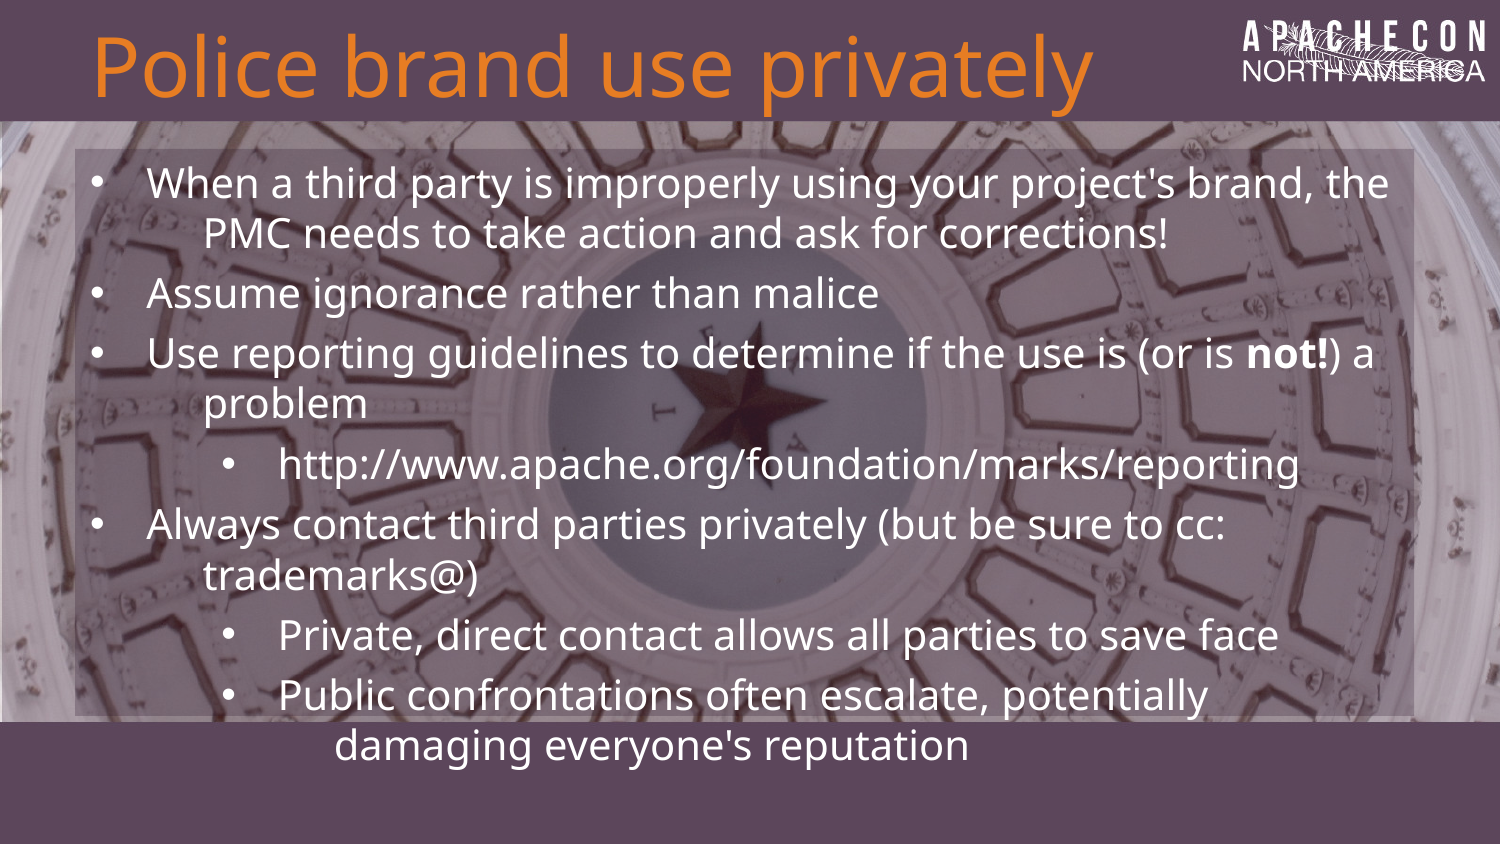

Police brand use privately
When a third party is improperly using your project's brand, the PMC needs to take action and ask for corrections!
Assume ignorance rather than malice
Use reporting guidelines to determine if the use is (or is not!) a problem
http://www.apache.org/foundation/marks/reporting
Always contact third parties privately (but be sure to cc: trademarks@)
Private, direct contact allows all parties to save face
Public confrontations often escalate, potentially damaging everyone's reputation